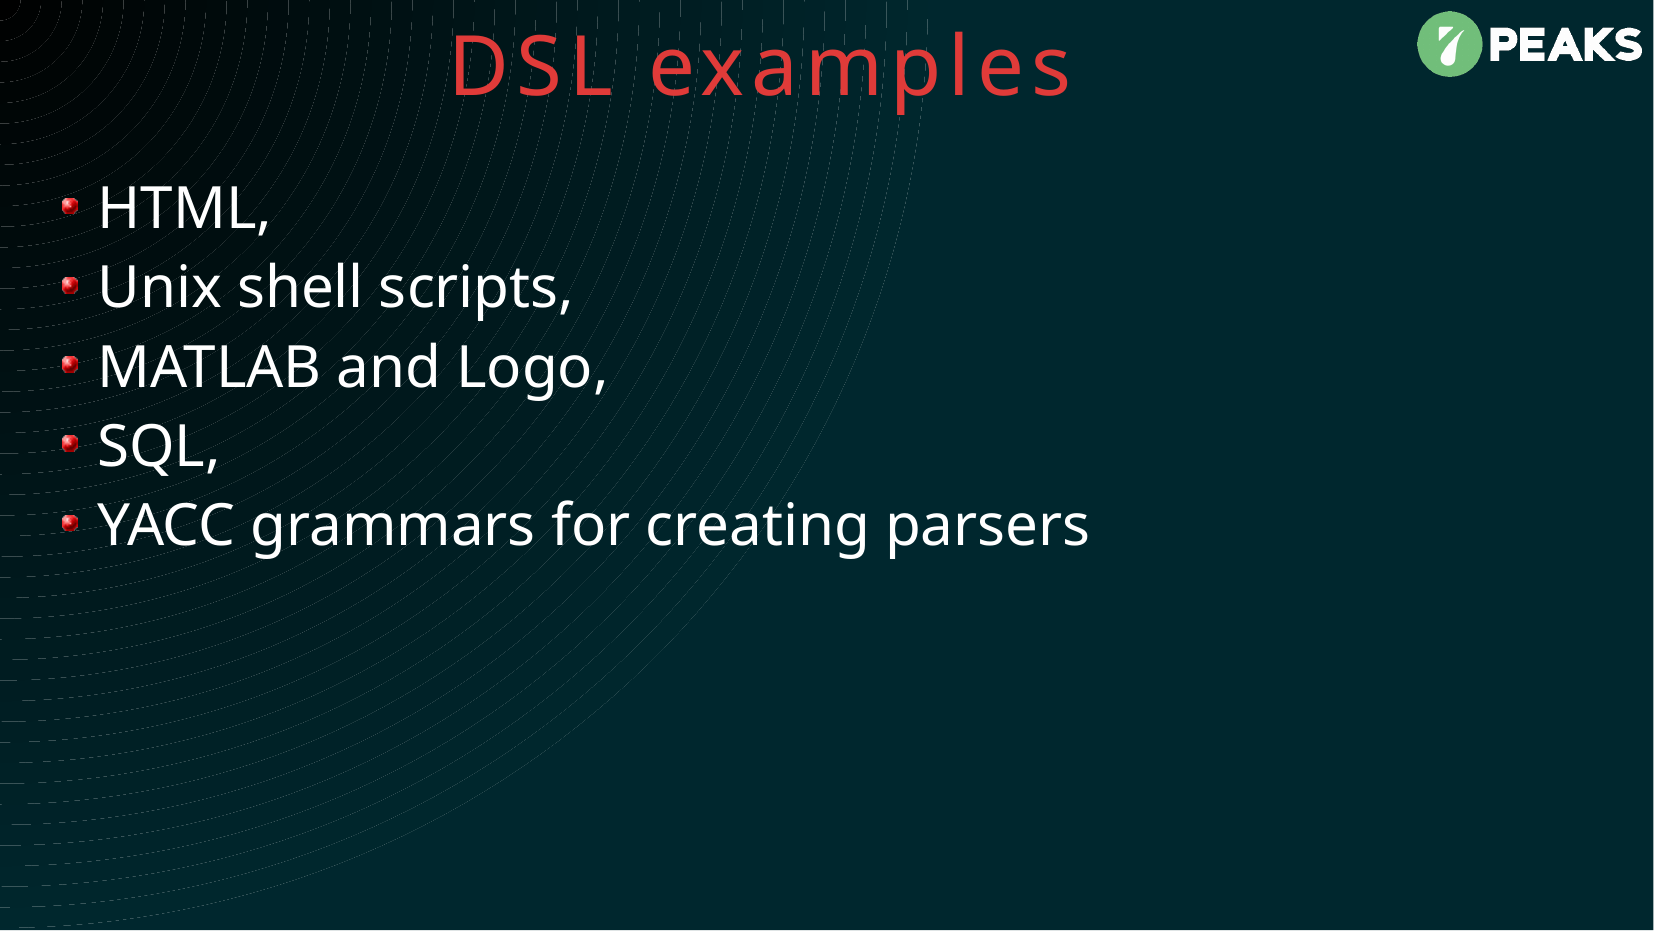

DSL examples
HTML,
Unix shell scripts,
MATLAB and Logo,
SQL,
YACC grammars for creating parsers